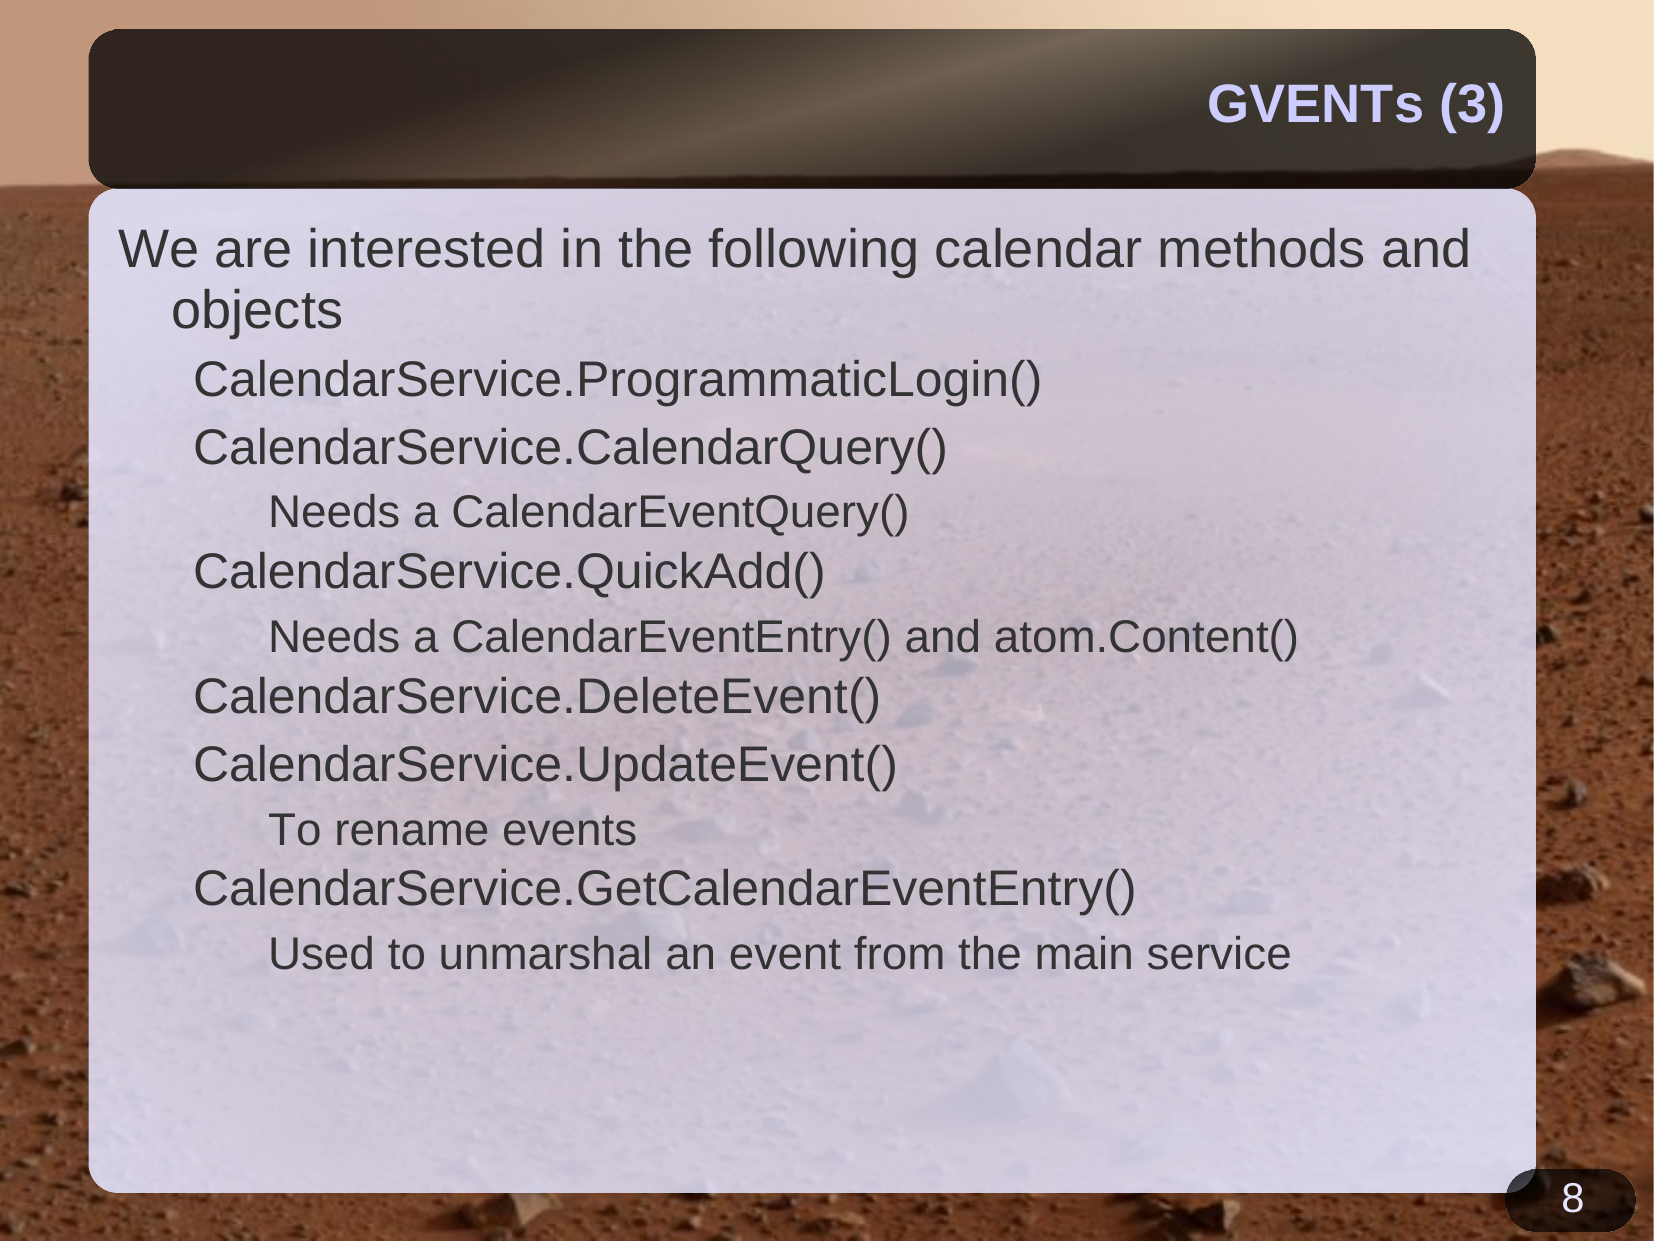

# GVENTs (3)
We are interested in the following calendar methods and objects
CalendarService.ProgrammaticLogin()
CalendarService.CalendarQuery()
Needs a CalendarEventQuery()
CalendarService.QuickAdd()
Needs a CalendarEventEntry() and atom.Content()
CalendarService.DeleteEvent()
CalendarService.UpdateEvent()
To rename events
CalendarService.GetCalendarEventEntry()
Used to unmarshal an event from the main service